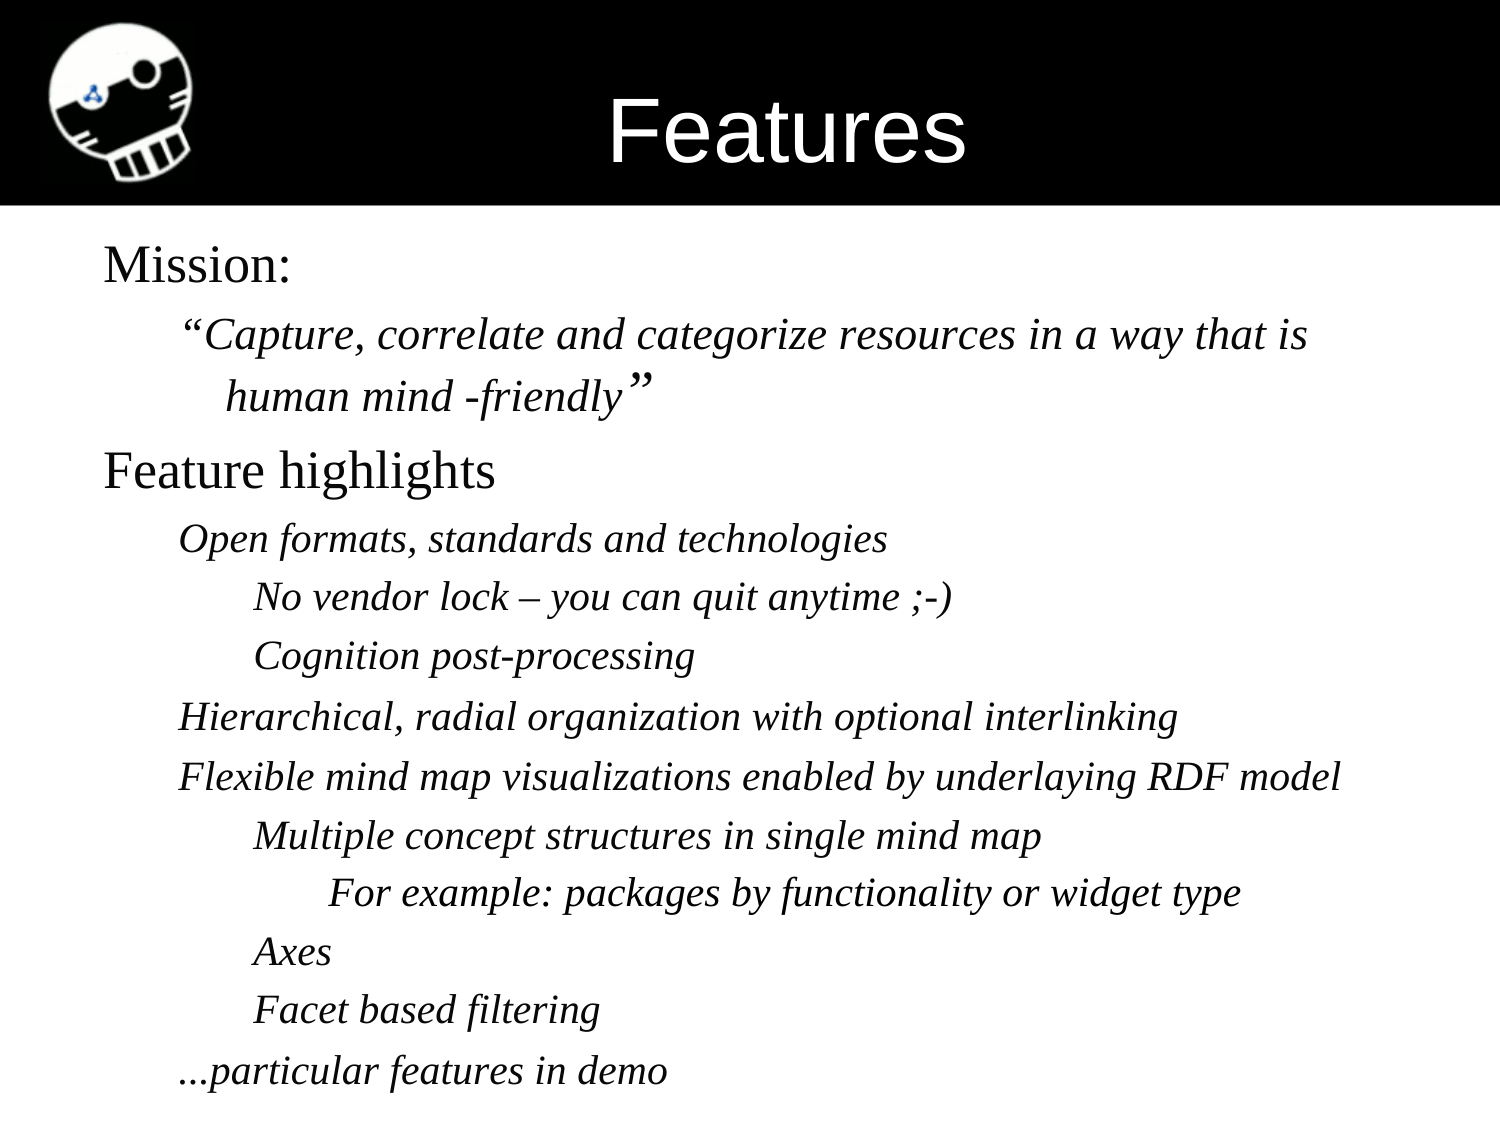

# Features
Mission:
“Capture, correlate and categorize resources in a way that is human mind -friendly”
Feature highlights
Open formats, standards and technologies
No vendor lock – you can quit anytime ;-)
Cognition post-processing
Hierarchical, radial organization with optional interlinking
Flexible mind map visualizations enabled by underlaying RDF model
Multiple concept structures in single mind map
For example: packages by functionality or widget type
Axes
Facet based filtering
...particular features in demo
23